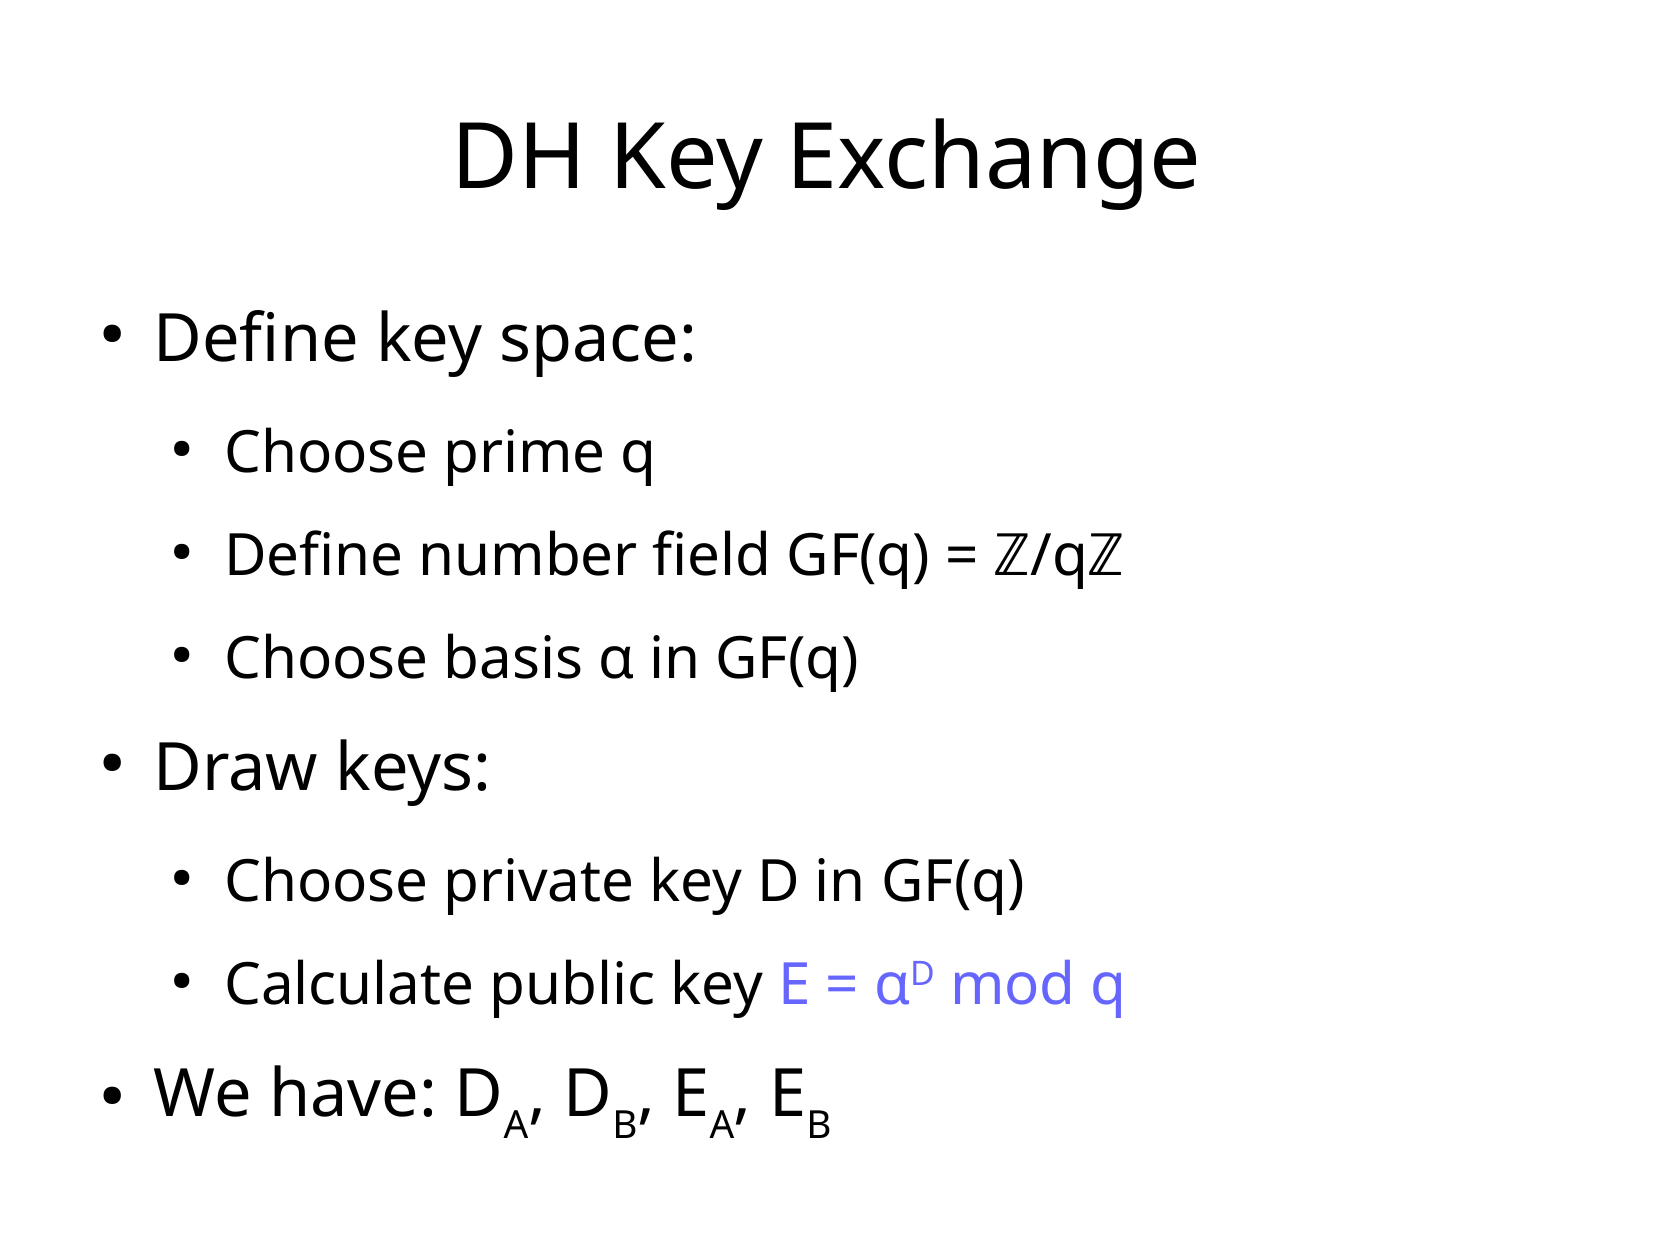

# DH Key Exchange
Define key space:
Choose prime q
Define number field GF(q) = ℤ/qℤ
Choose basis α in GF(q)
Draw keys:
Choose private key D in GF(q)
Calculate public key E = αD mod q
We have: DA, DB, EA, EB